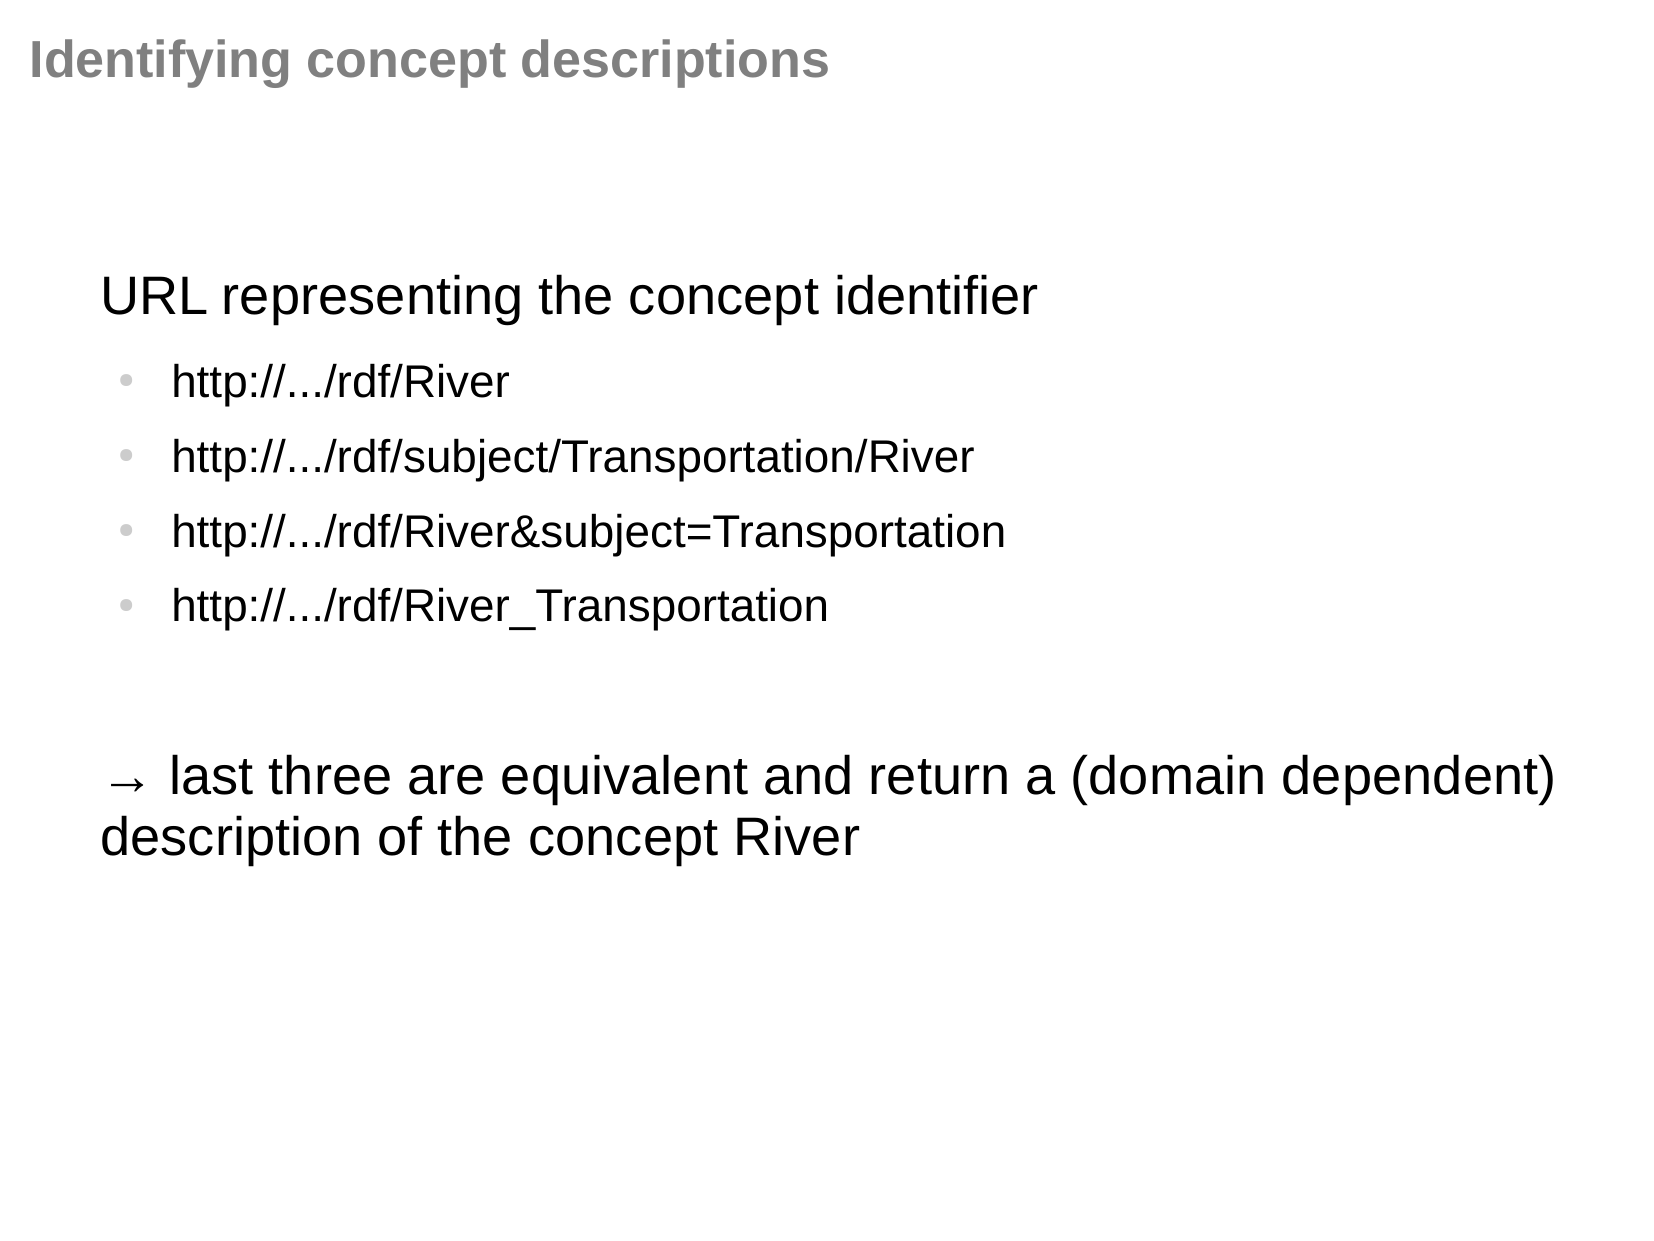

# Identifying concept descriptions
URL representing the concept identifier
http://.../rdf/River
http://.../rdf/subject/Transportation/River
http://.../rdf/River&subject=Transportation
http://.../rdf/River_Transportation
→ last three are equivalent and return a (domain dependent) description of the concept River